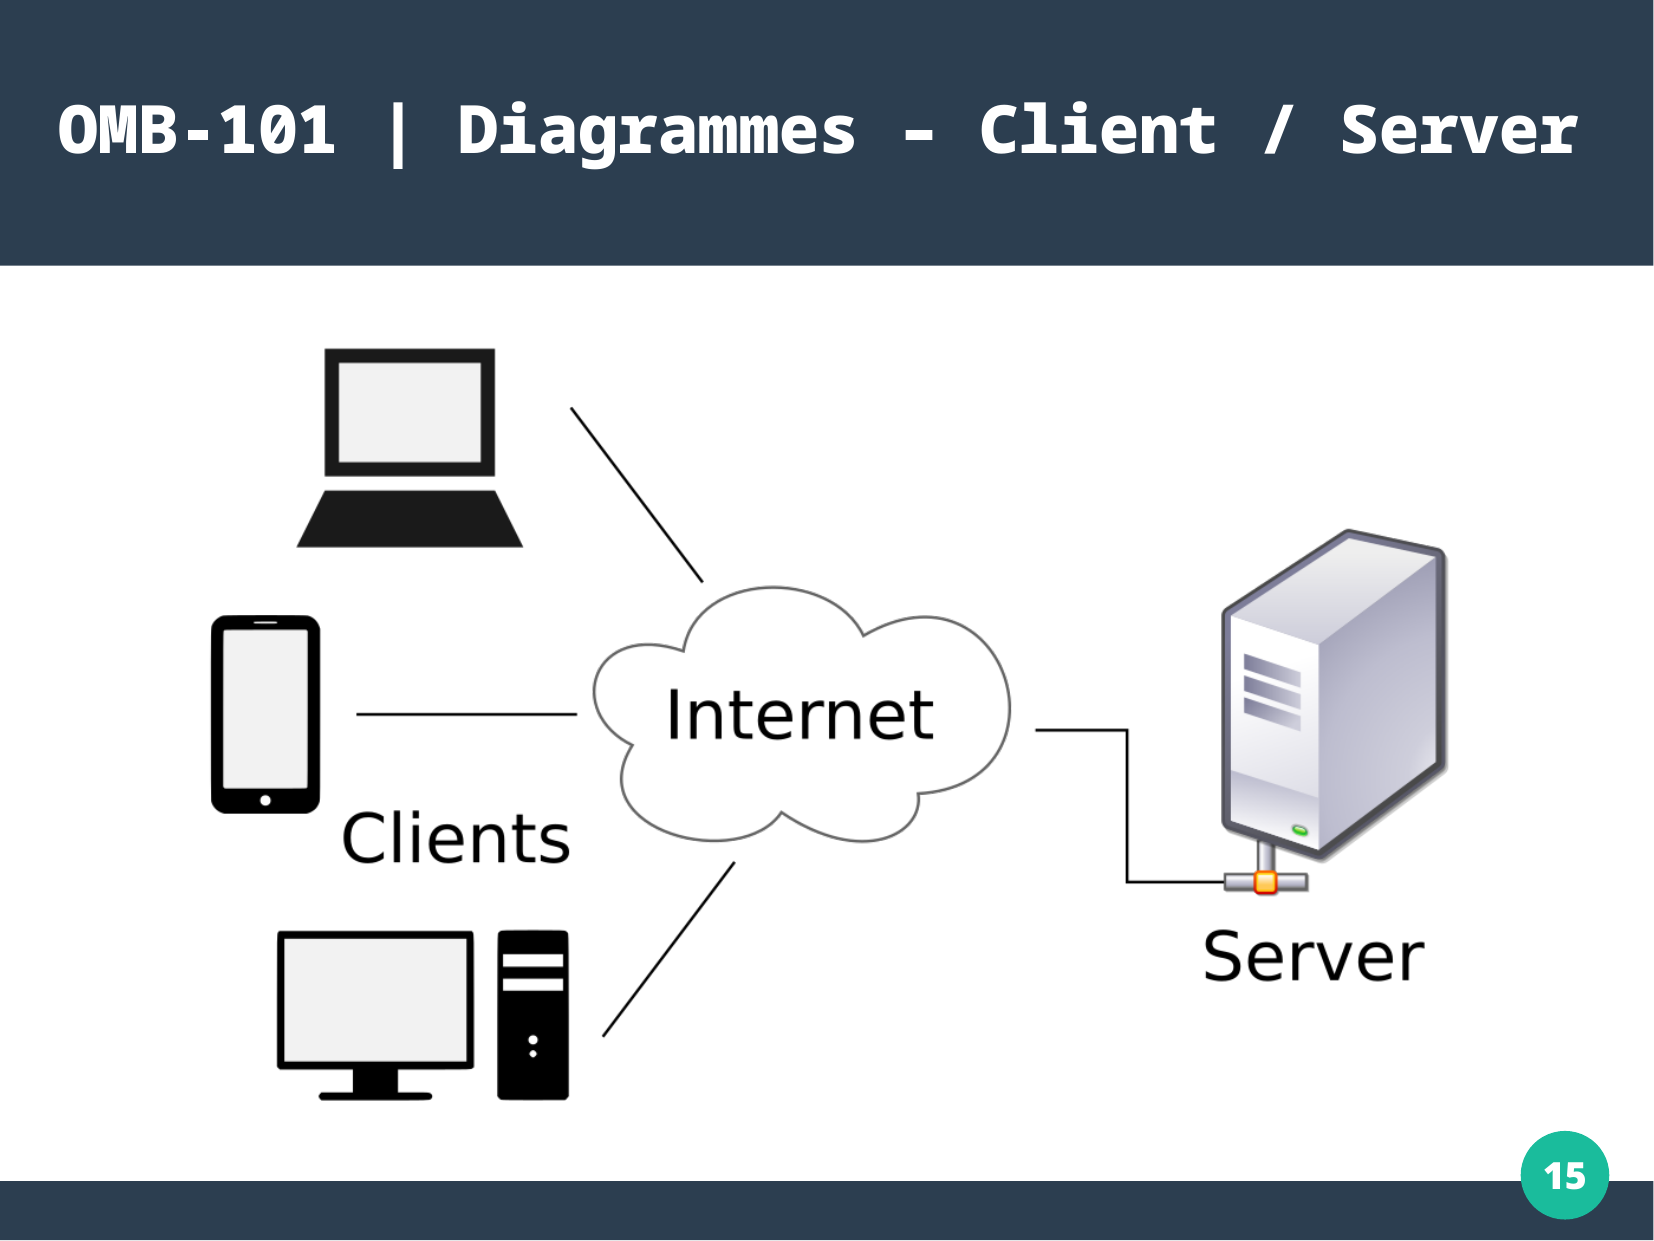

# OMB-101 | Diagrammes – Client / Server
15